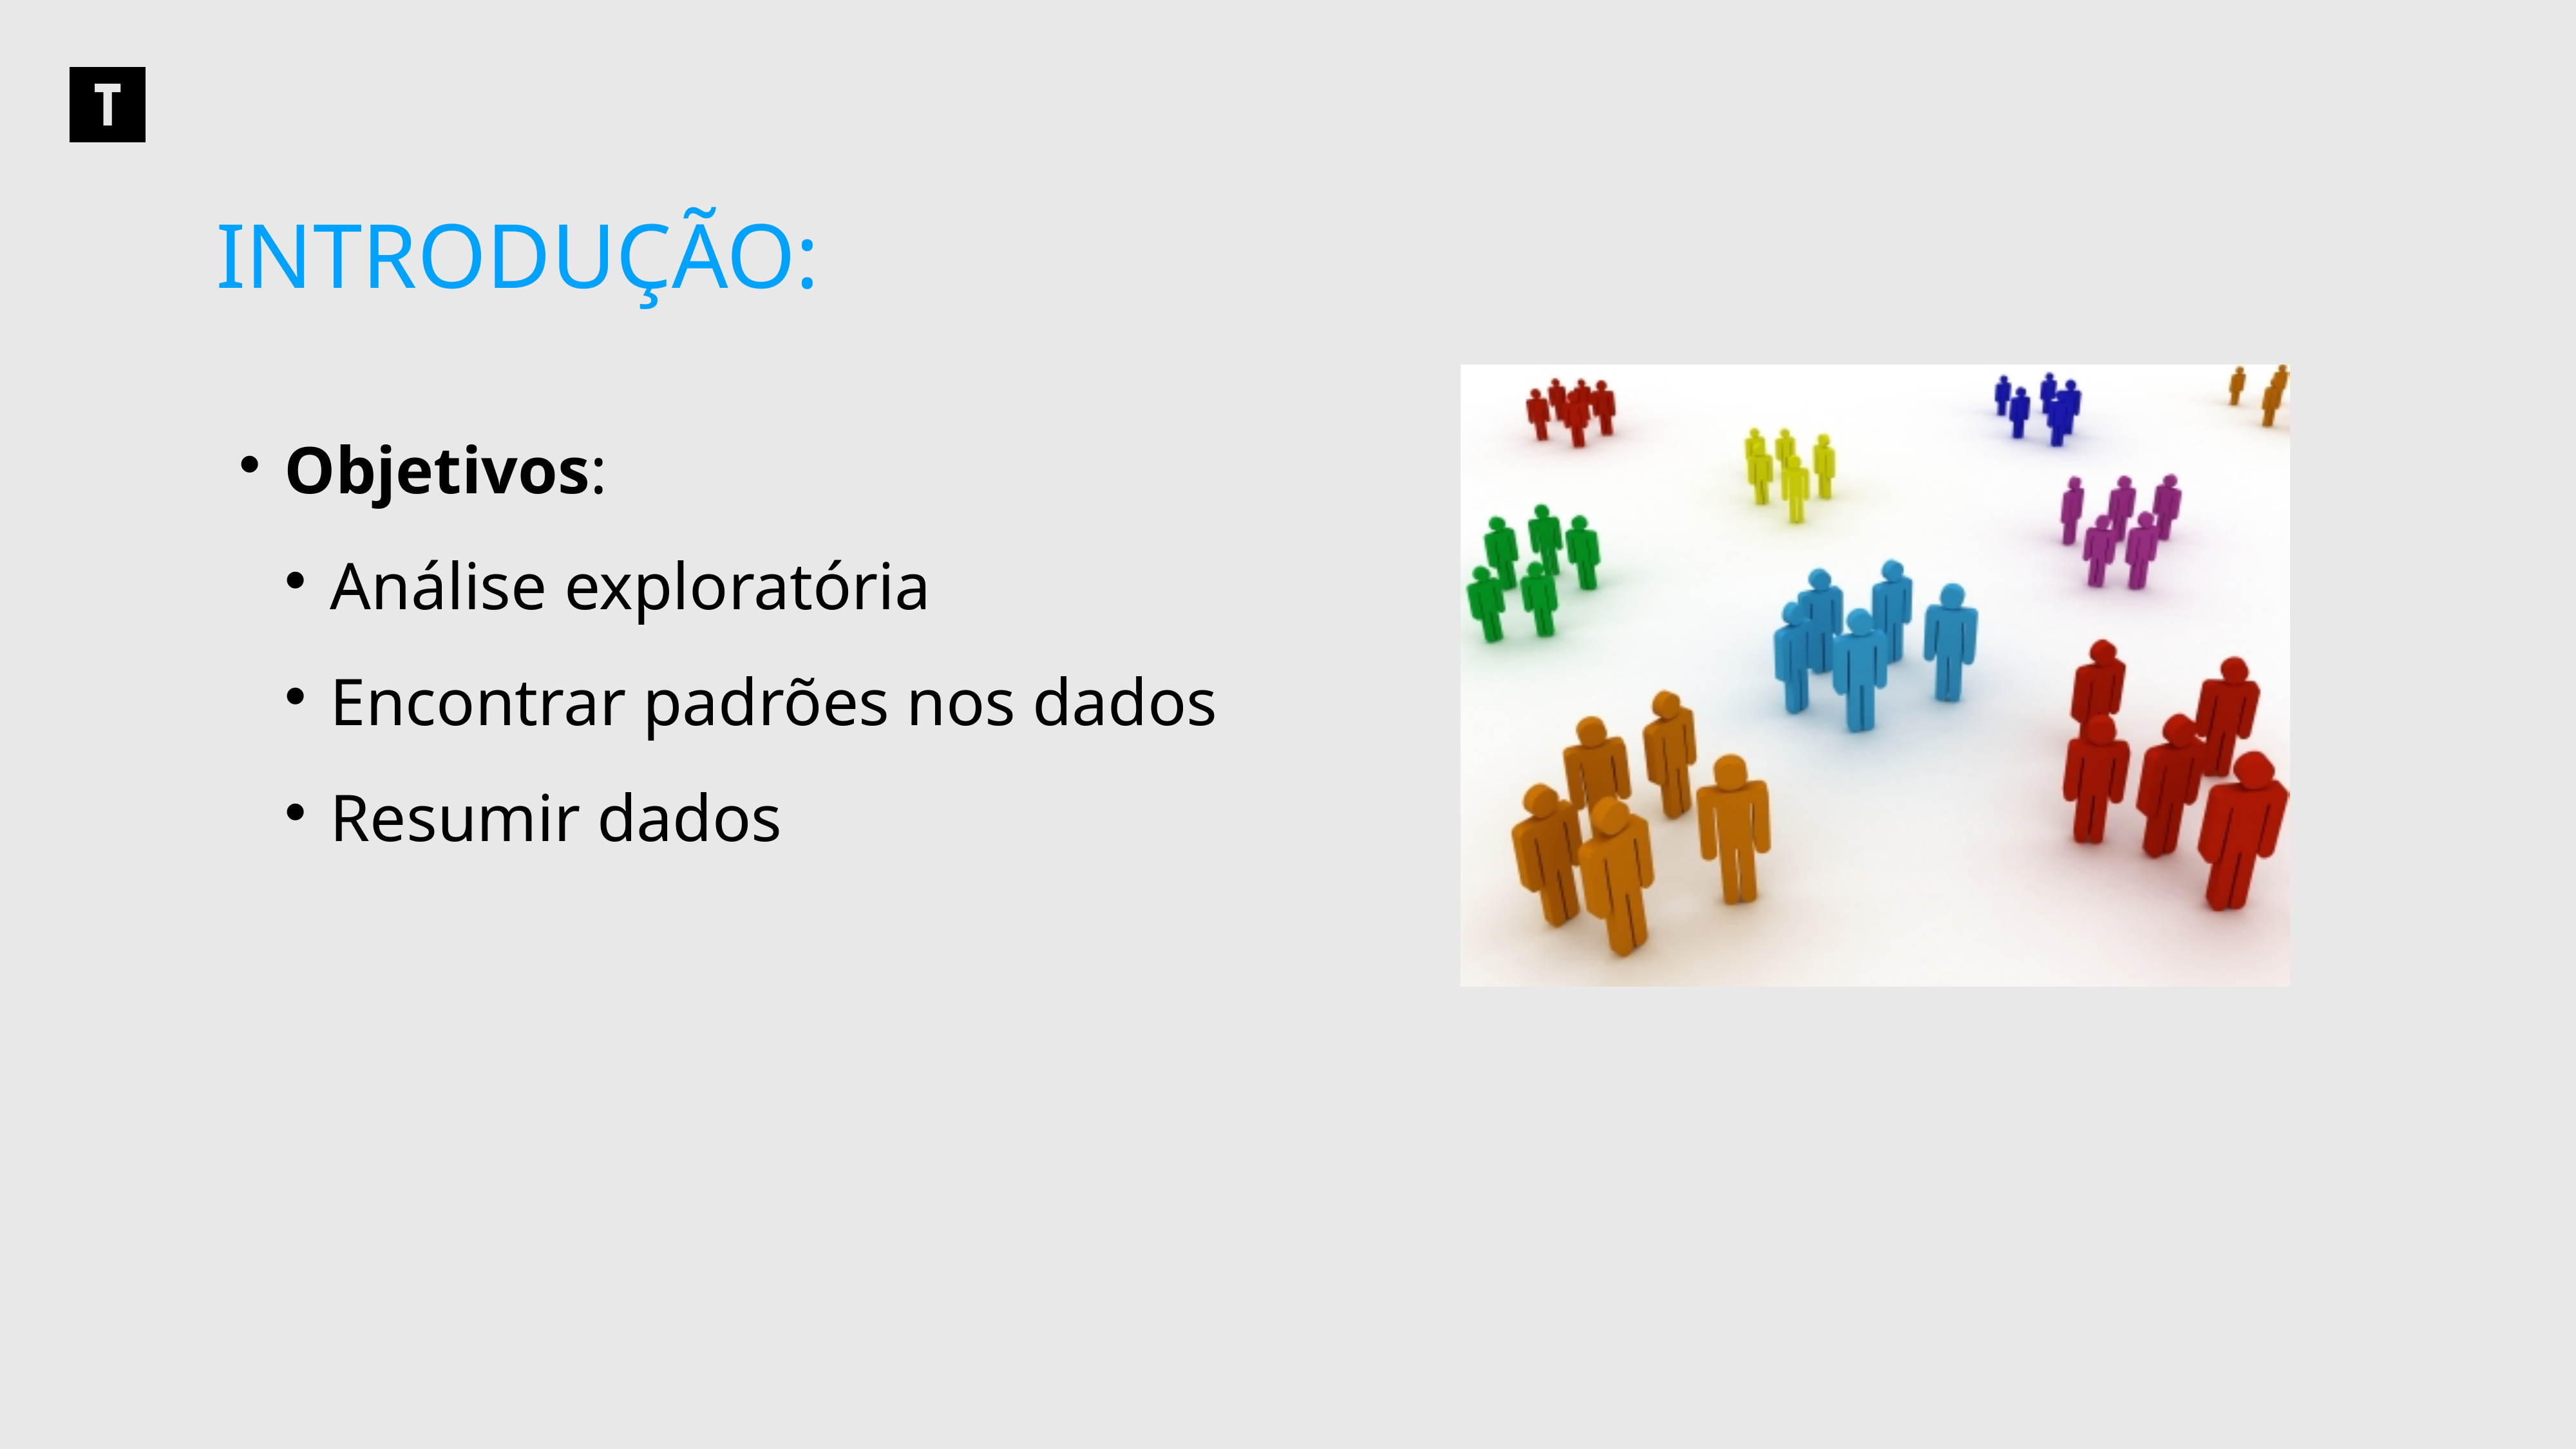

INTRODUÇÃO:
 Objetivos:
 Análise exploratória
 Encontrar padrões nos dados
 Resumir dados